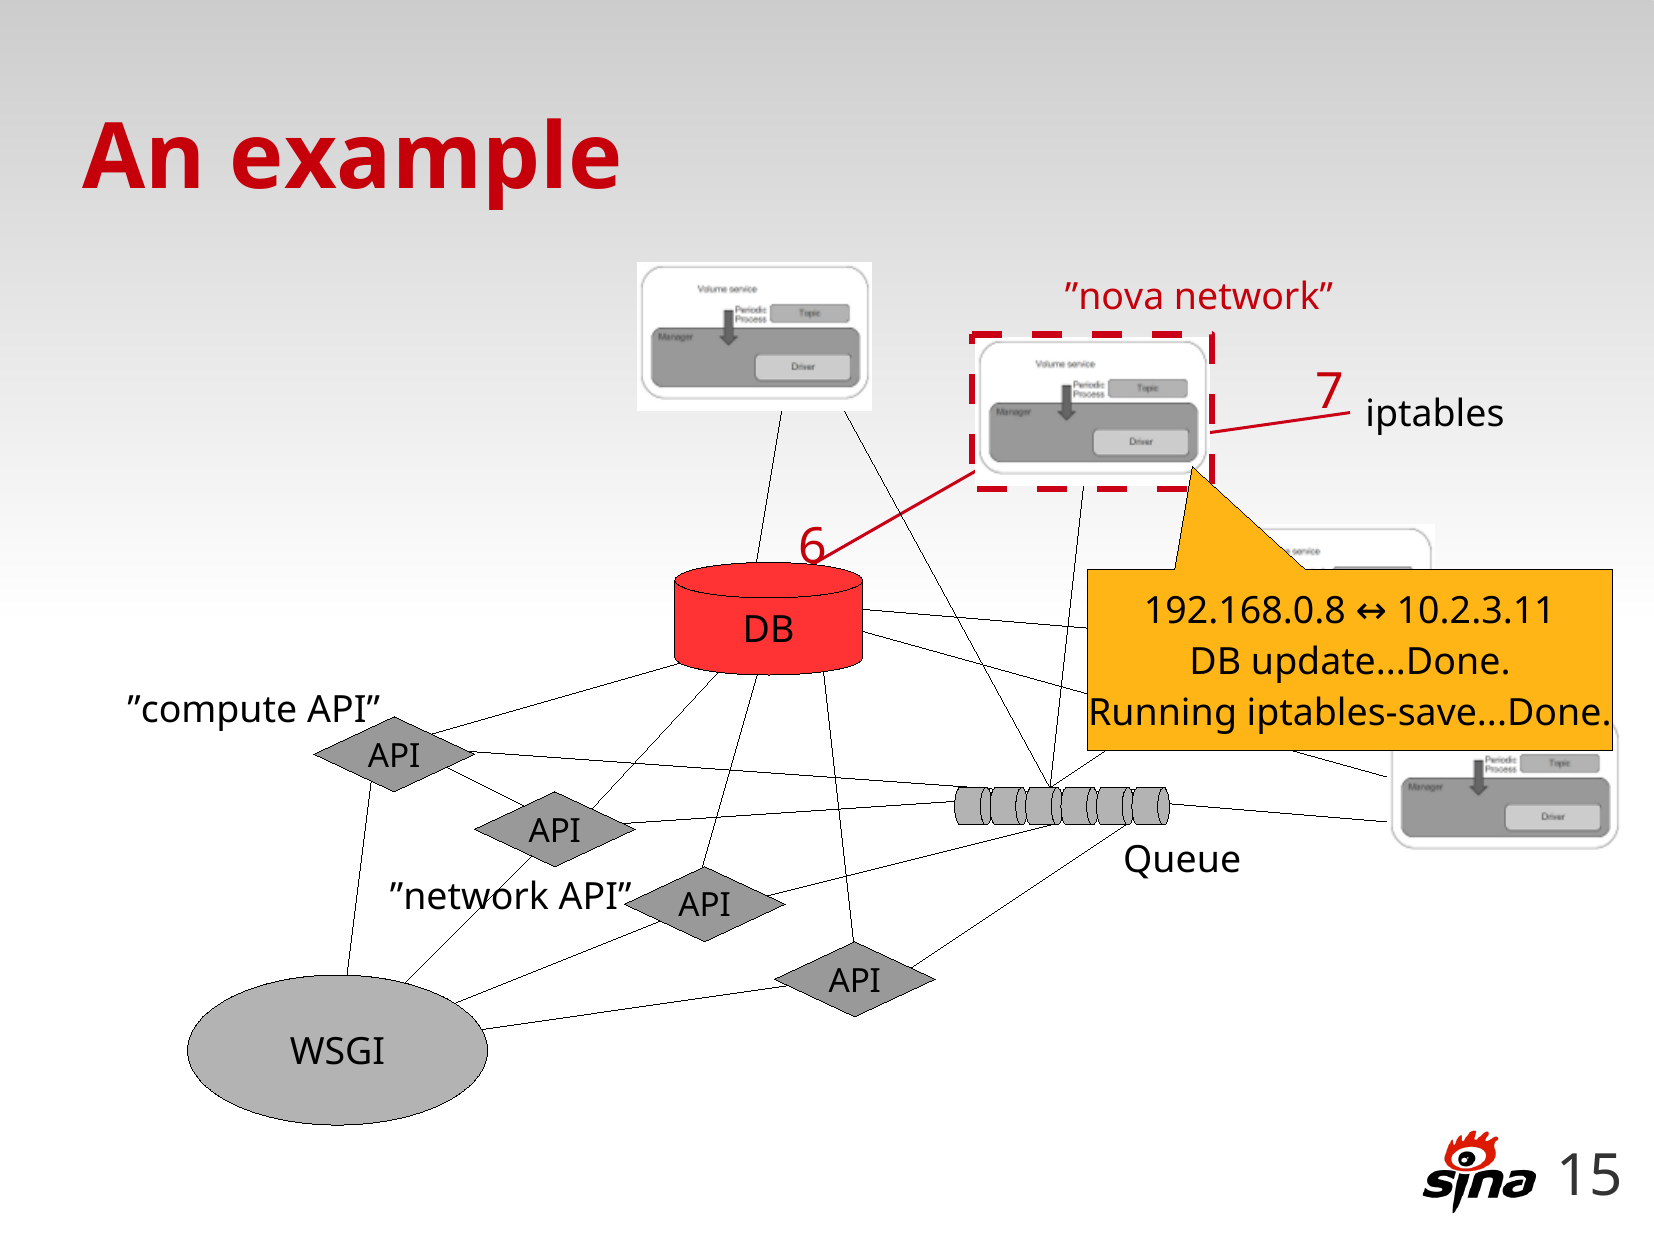

# An example
”nova network”
7
iptables
6
DB
192.168.0.8 ↔ 10.2.3.11
DB update...Done.
Running iptables-save...Done.
”compute API”
API
API
Queue
”network API”
API
API
WSGI
15